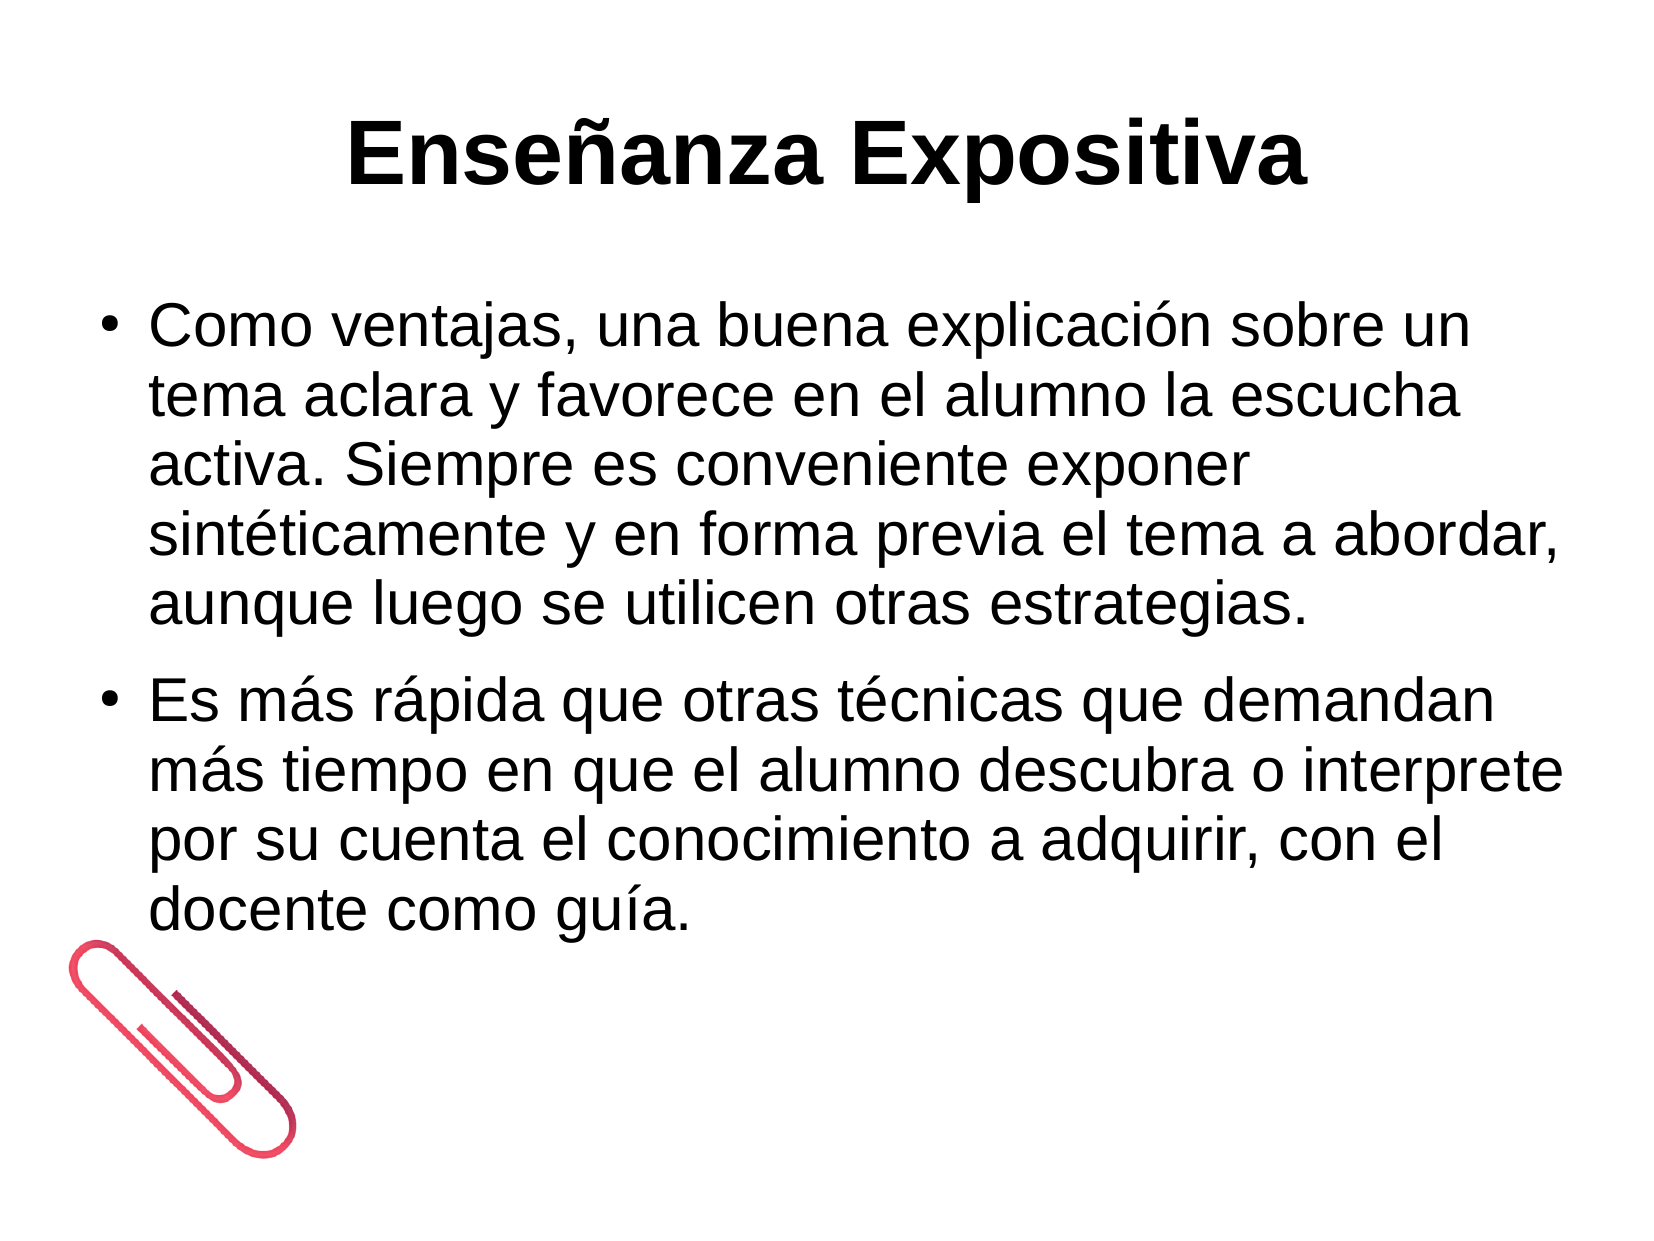

# Enseñanza Expositiva
Como ventajas, una buena explicación sobre un tema aclara y favorece en el alumno la escucha activa. Siempre es conveniente exponer sintéticamente y en forma previa el tema a abordar, aunque luego se utilicen otras estrategias.
Es más rápida que otras técnicas que demandan más tiempo en que el alumno descubra o interprete por su cuenta el conocimiento a adquirir, con el docente como guía.